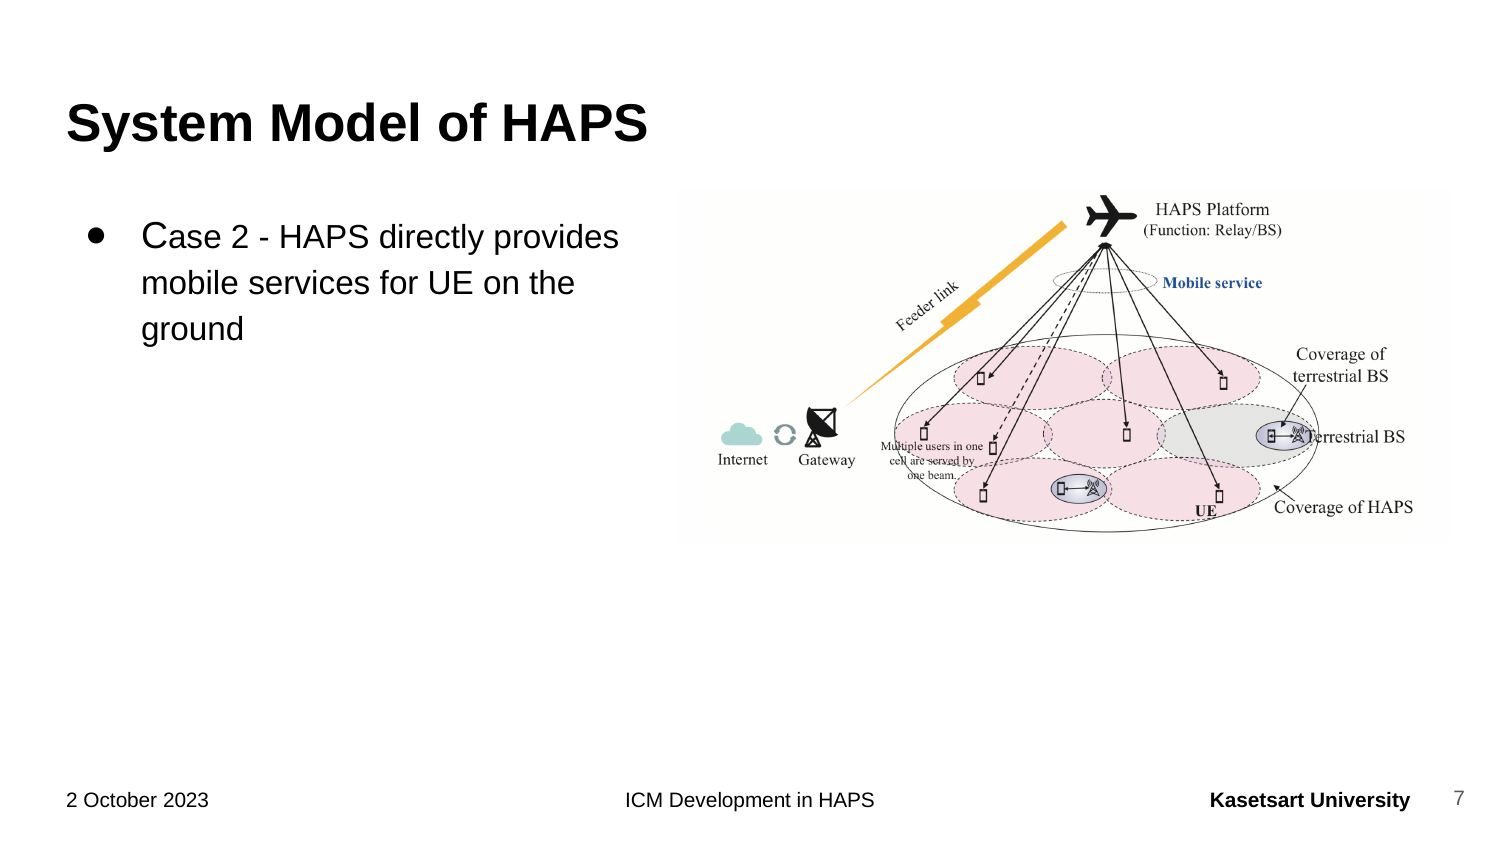

# System Model of HAPS
Case 2 - HAPS directly provides mobile services for UE on the ground